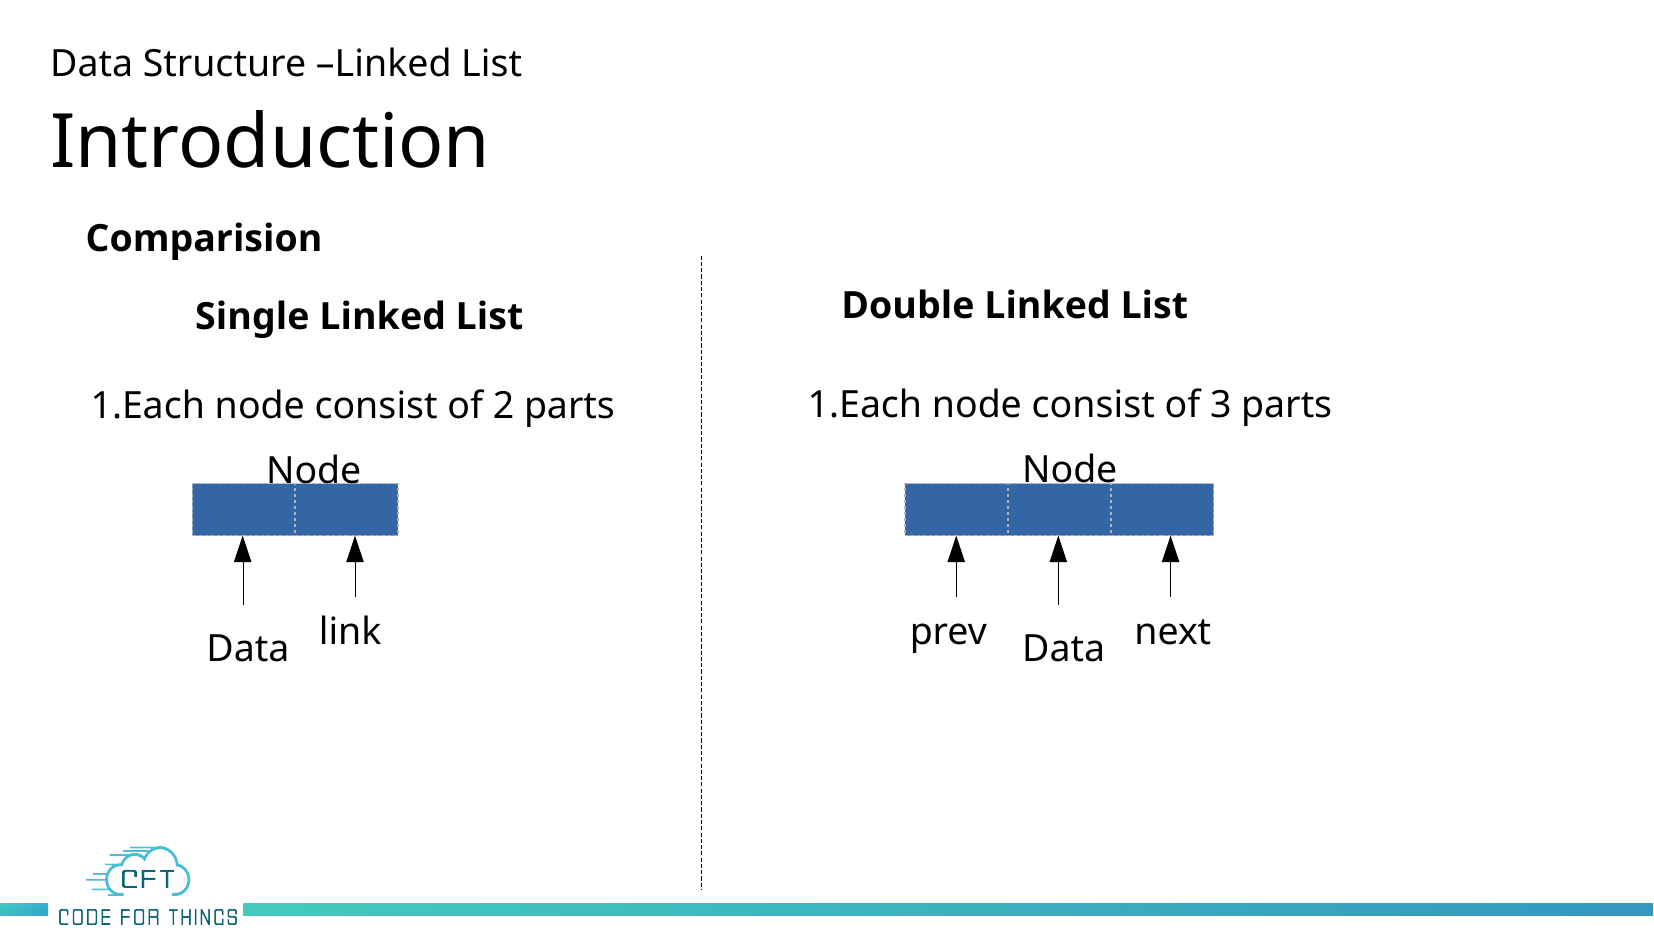

# Data Structure –Linked List Introduction
Comparision
Double Linked List
Single Linked List
1.Each node consist of 3 parts
 1.Each node consist of 2 parts
Node
next
prev
Data
Node
link
Data